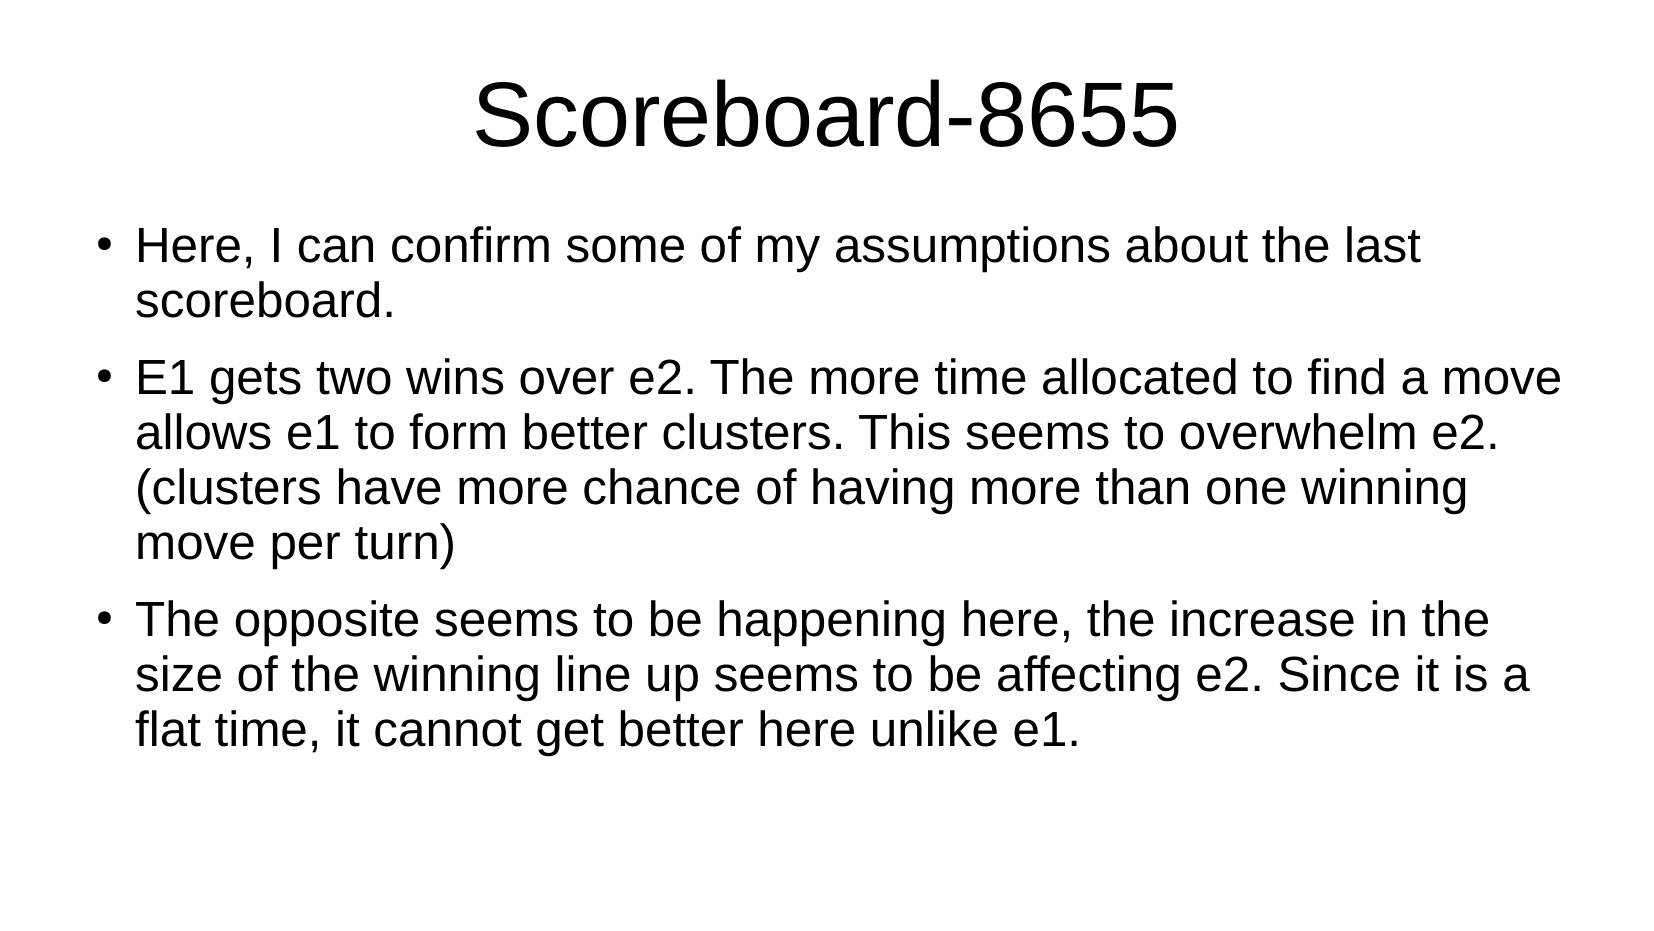

# Scoreboard-8655
Here, I can confirm some of my assumptions about the last scoreboard.
E1 gets two wins over e2. The more time allocated to find a move allows e1 to form better clusters. This seems to overwhelm e2. (clusters have more chance of having more than one winning move per turn)
The opposite seems to be happening here, the increase in the size of the winning line up seems to be affecting e2. Since it is a flat time, it cannot get better here unlike e1.